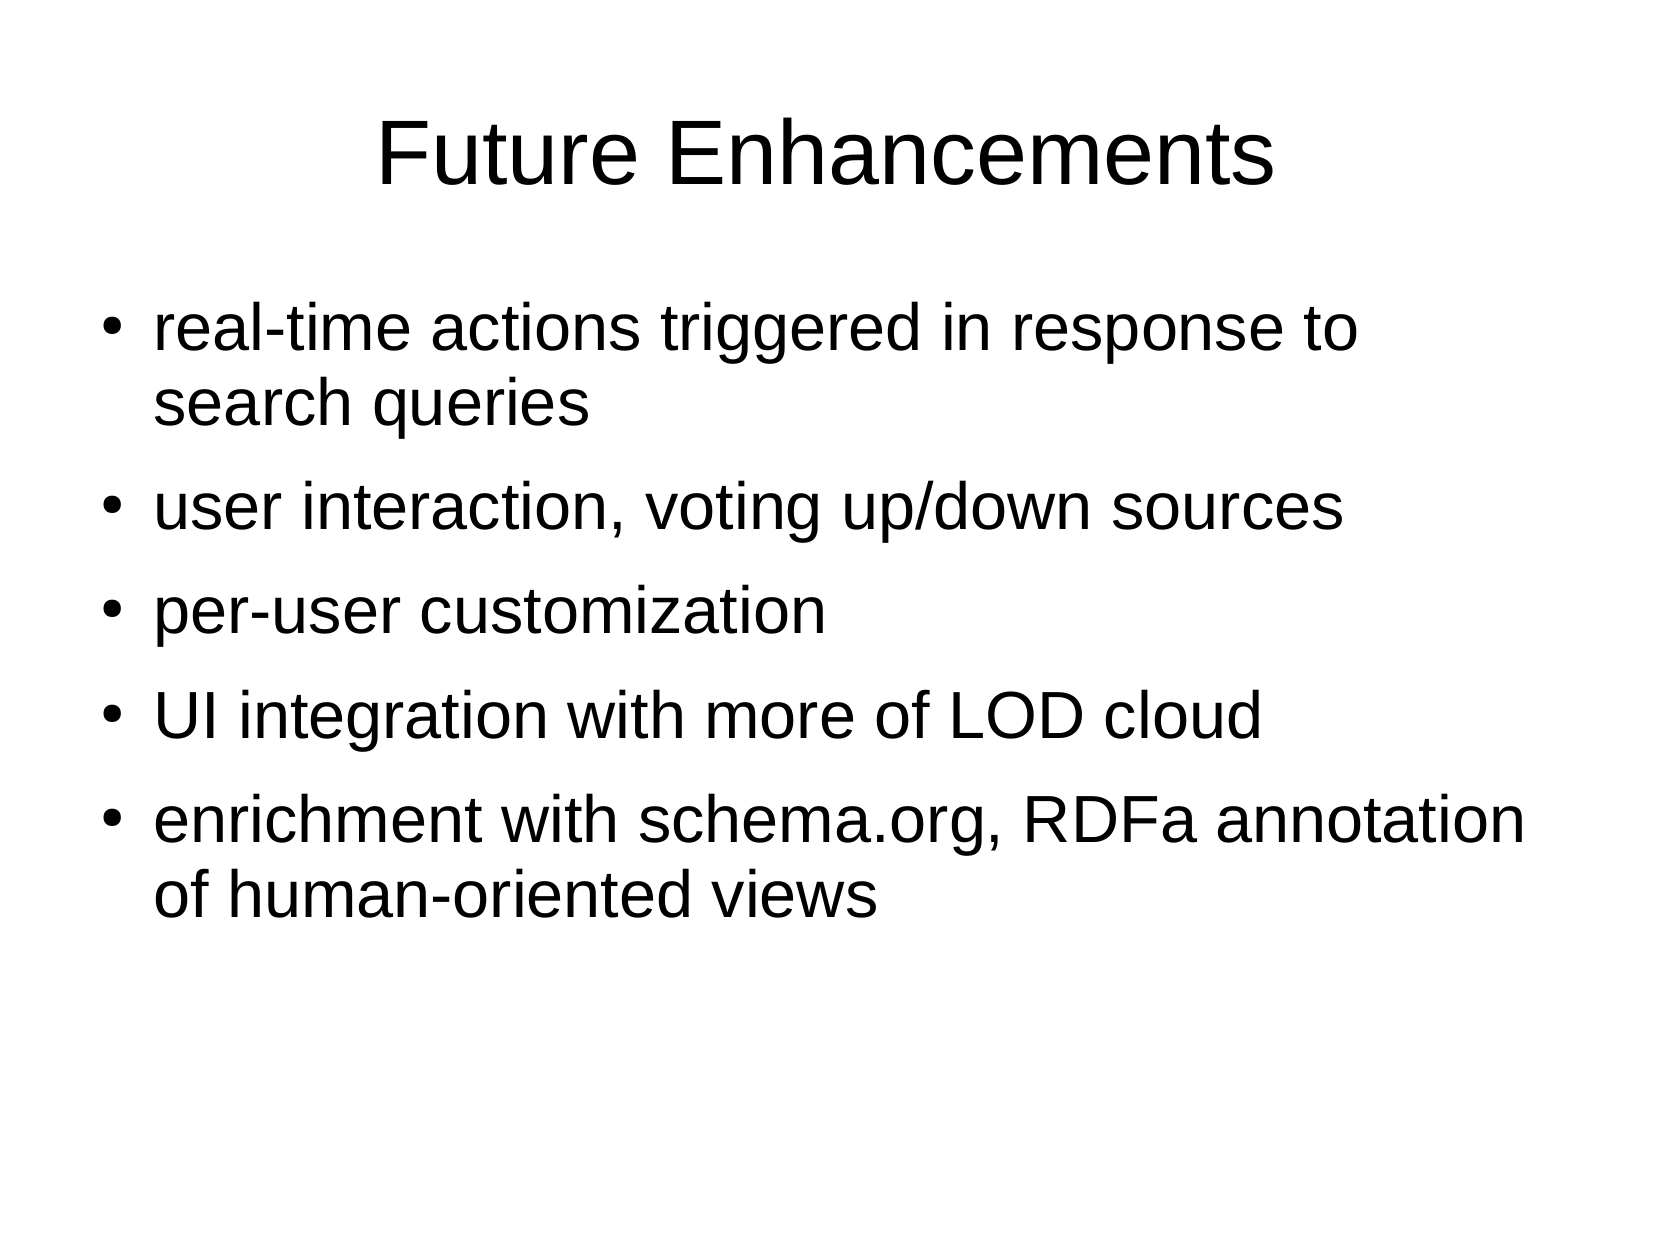

# Future Enhancements
real-time actions triggered in response to search queries
user interaction, voting up/down sources
per-user customization
UI integration with more of LOD cloud
enrichment with schema.org, RDFa annotation of human-oriented views